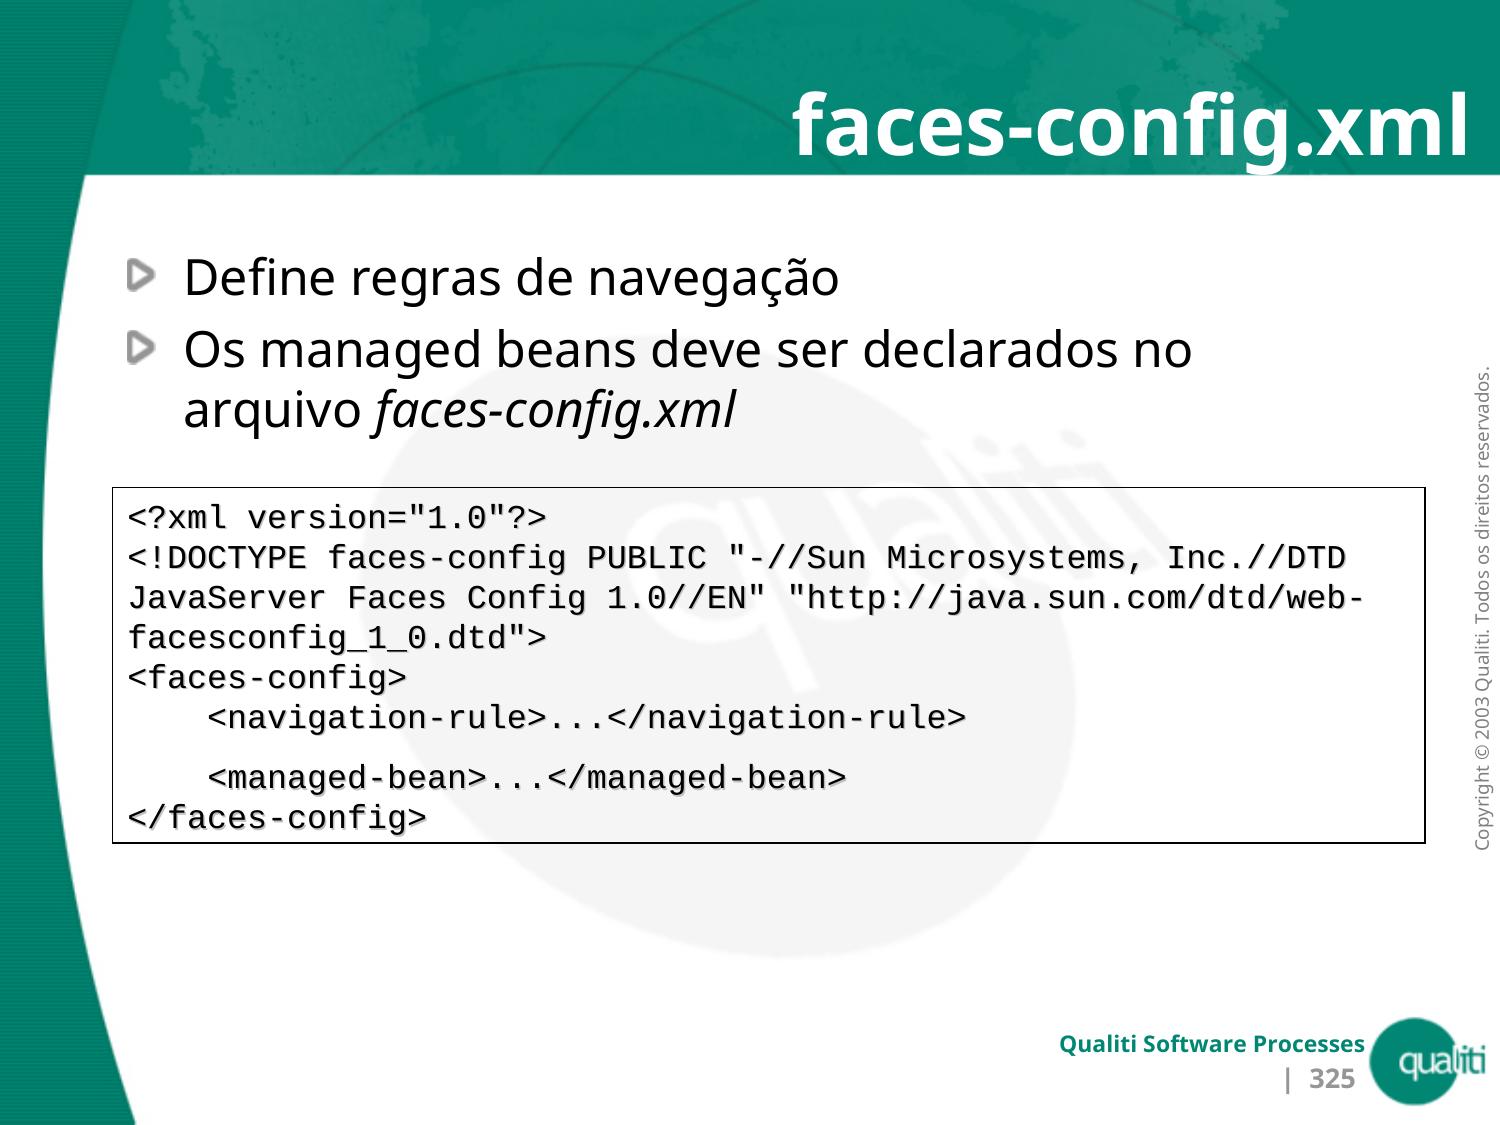

# faces-config.xml
Define regras de navegação
Os managed beans deve ser declarados no arquivo faces-config.xml
<?xml version="1.0"?>
<!DOCTYPE faces-config PUBLIC "-//Sun Microsystems, Inc.//DTD JavaServer Faces Config 1.0//EN" "http://java.sun.com/dtd/web-facesconfig_1_0.dtd">
<faces-config>
 <navigation-rule>...</navigation-rule>
 <managed-bean>...</managed-bean>
</faces-config>